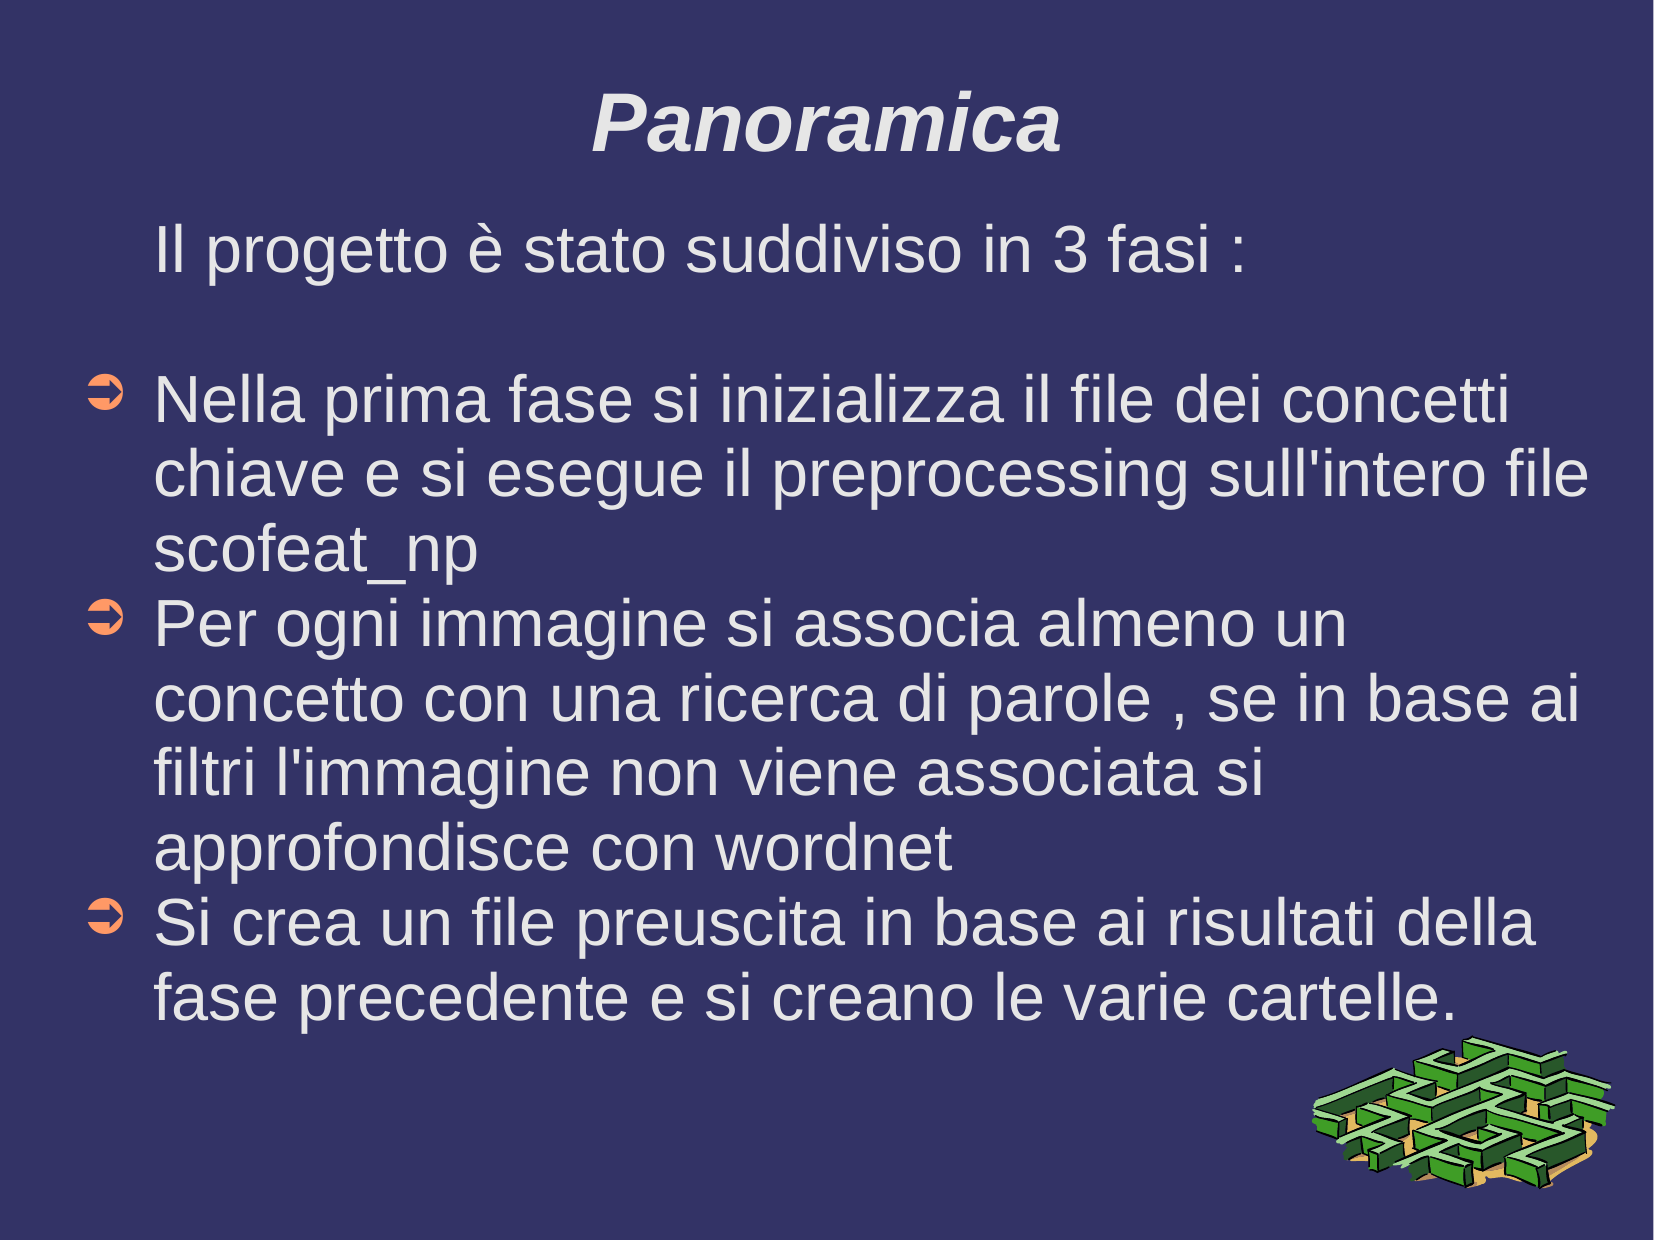

# Panoramica
Il progetto è stato suddiviso in 3 fasi :
Nella prima fase si inizializza il file dei concetti chiave e si esegue il preprocessing sull'intero file scofeat_np
Per ogni immagine si associa almeno un concetto con una ricerca di parole , se in base ai filtri l'immagine non viene associata si approfondisce con wordnet
Si crea un file preuscita in base ai risultati della fase precedente e si creano le varie cartelle.